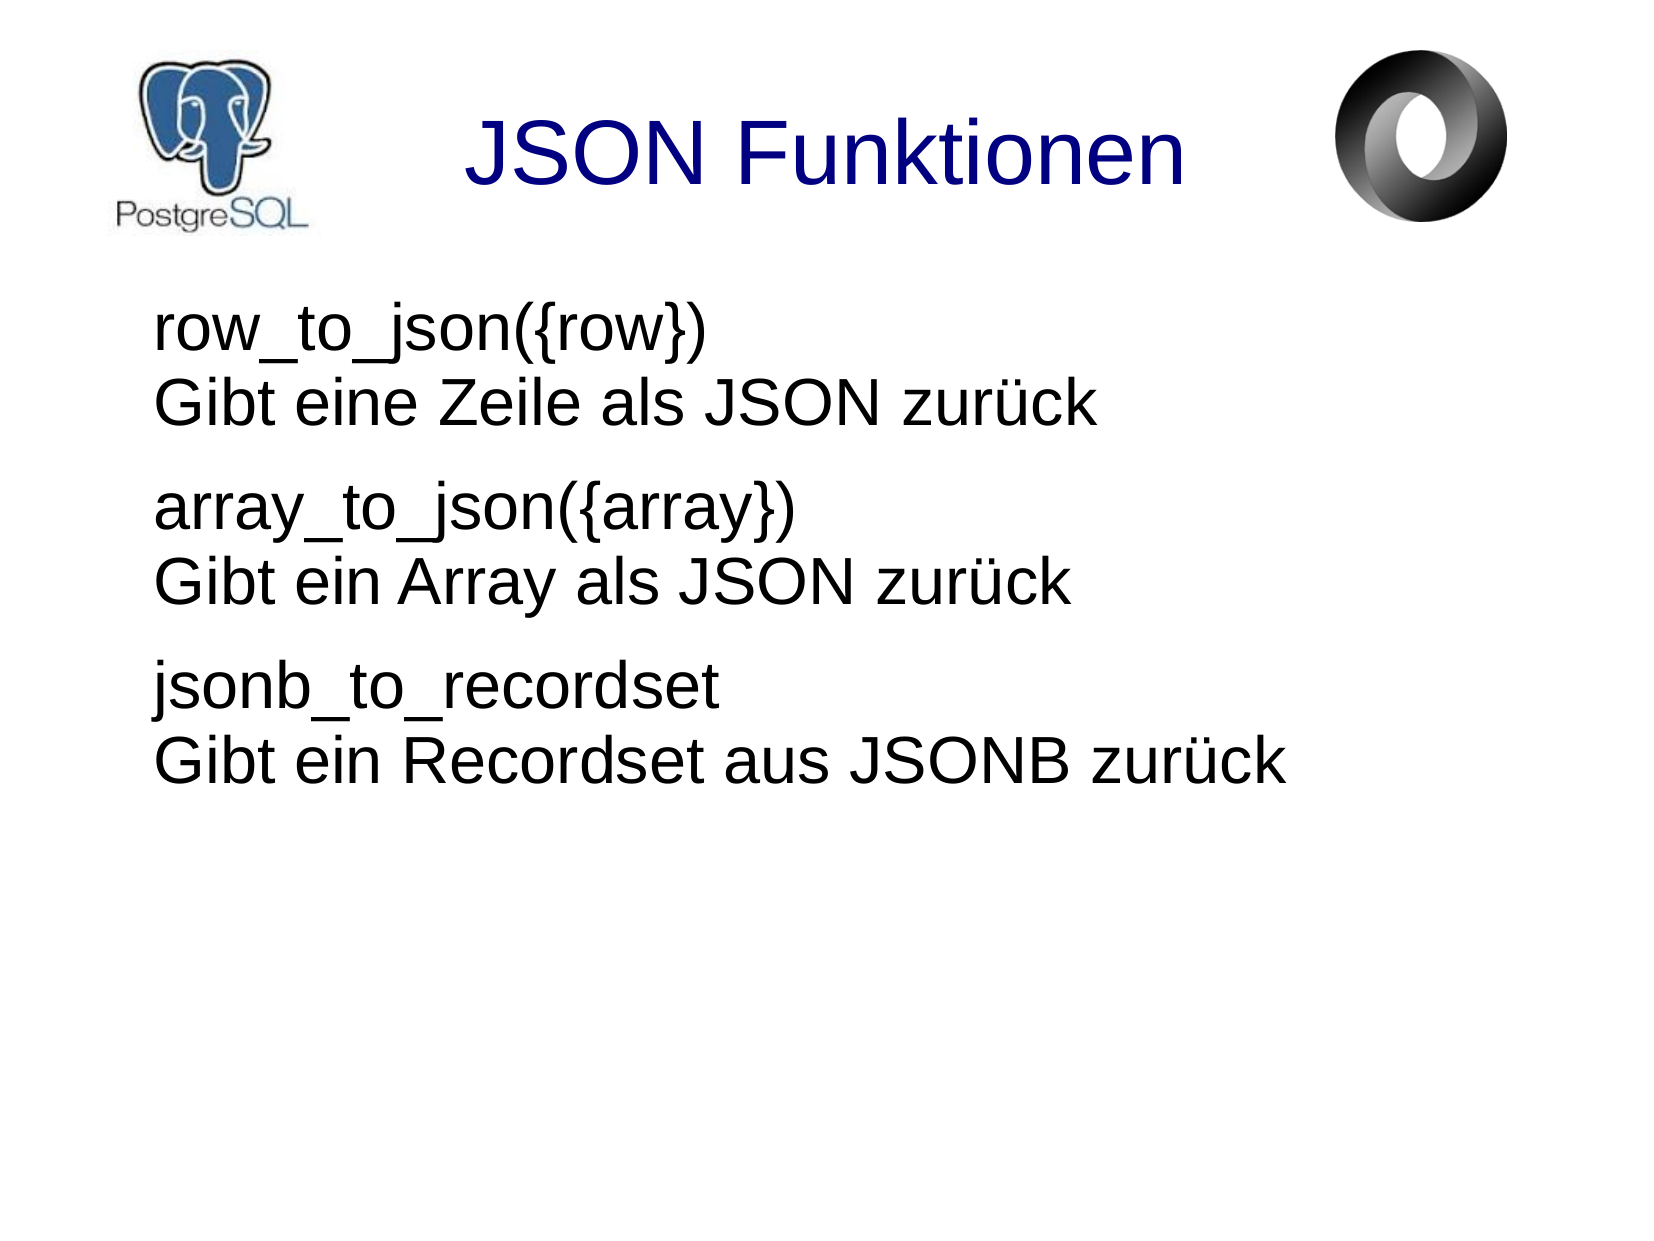

# JSON Funktionen
row_to_json({row})
Gibt eine Zeile als JSON zurück
array_to_json({array})
Gibt ein Array als JSON zurück
jsonb_to_recordset
Gibt ein Recordset aus JSONB zurück